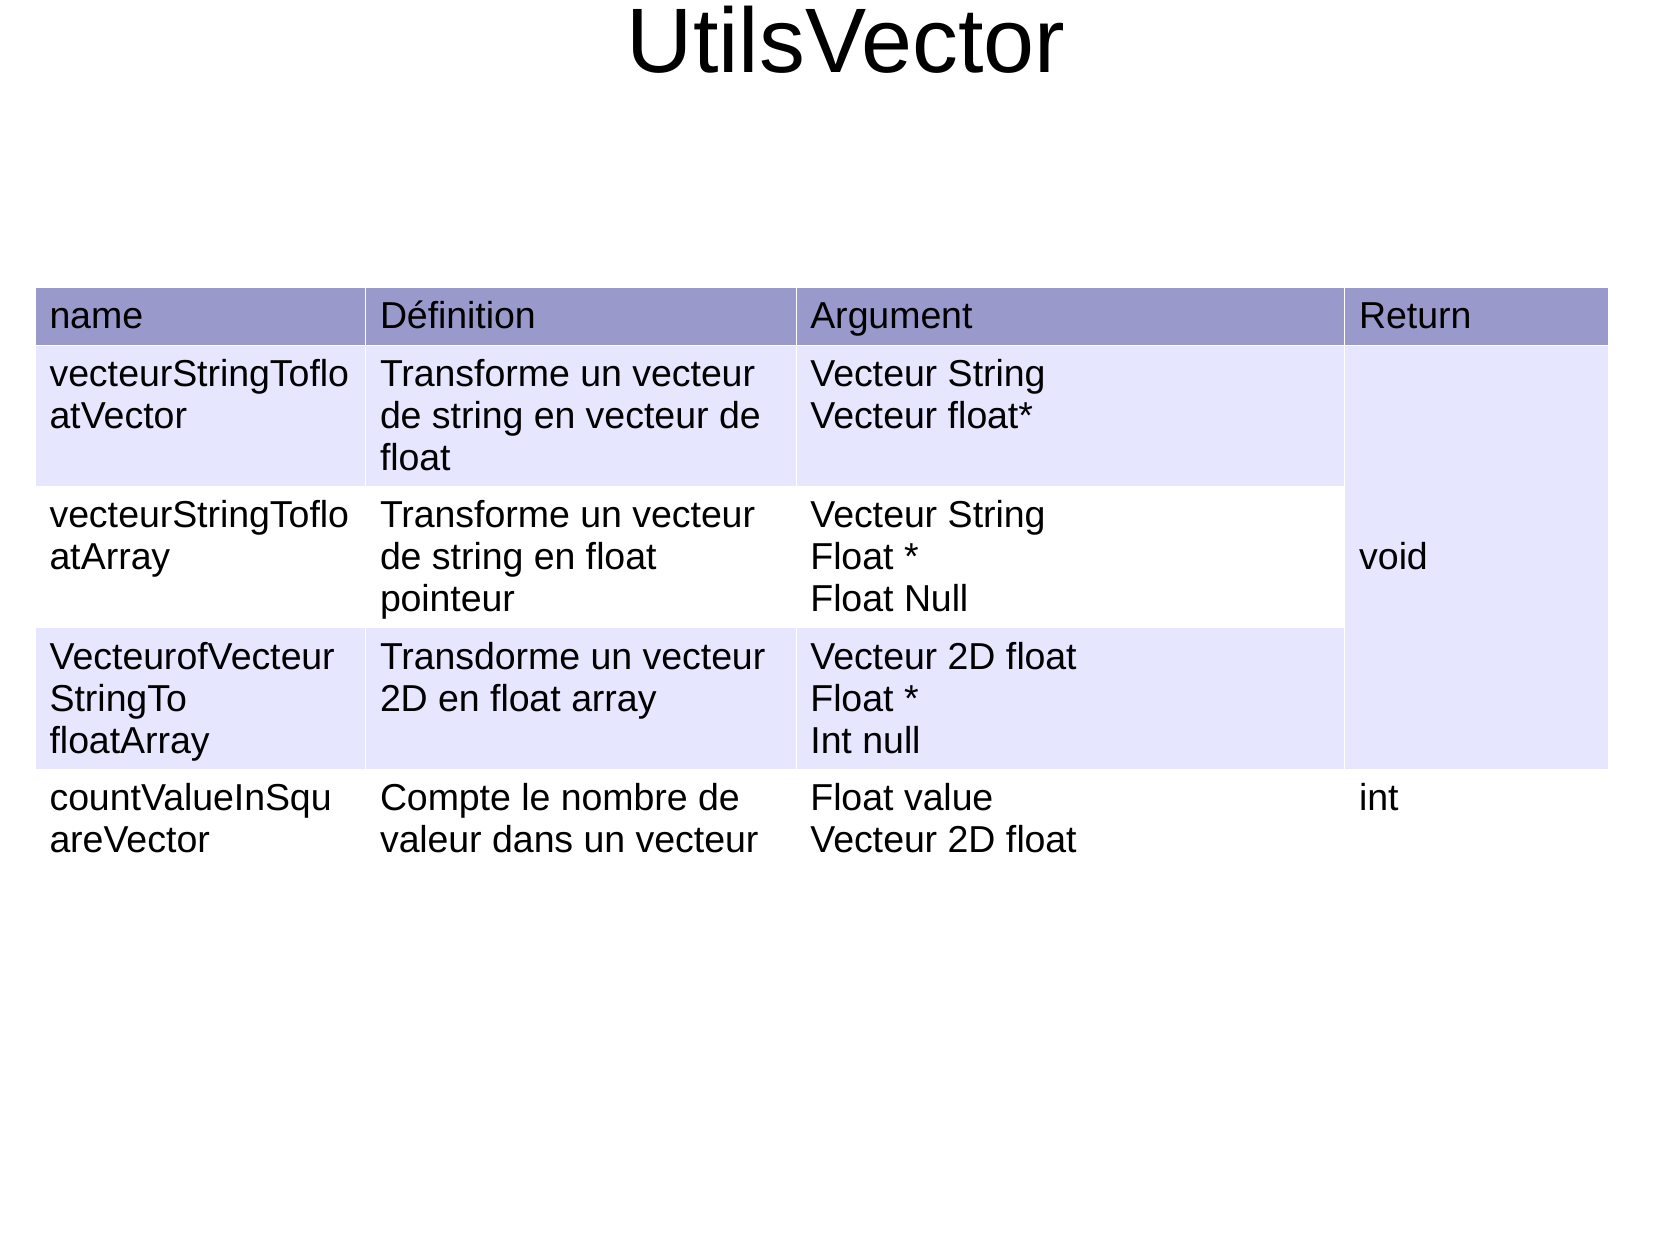

# UtilsVector
| name | Définition | Argument | Return |
| --- | --- | --- | --- |
| vecteurStringTofloatVector | Transforme un vecteur de string en vecteur de float | Vecteur String Vecteur float\* | void |
| vecteurStringTofloatArray | Transforme un vecteur de string en float pointeur | Vecteur String Float \* Float Null | |
| VecteurofVecteurStringTo floatArray | Transdorme un vecteur 2D en float array | Vecteur 2D float Float \* Int null | |
| countValueInSquareVector | Compte le nombre de valeur dans un vecteur | Float value Vecteur 2D float | int |